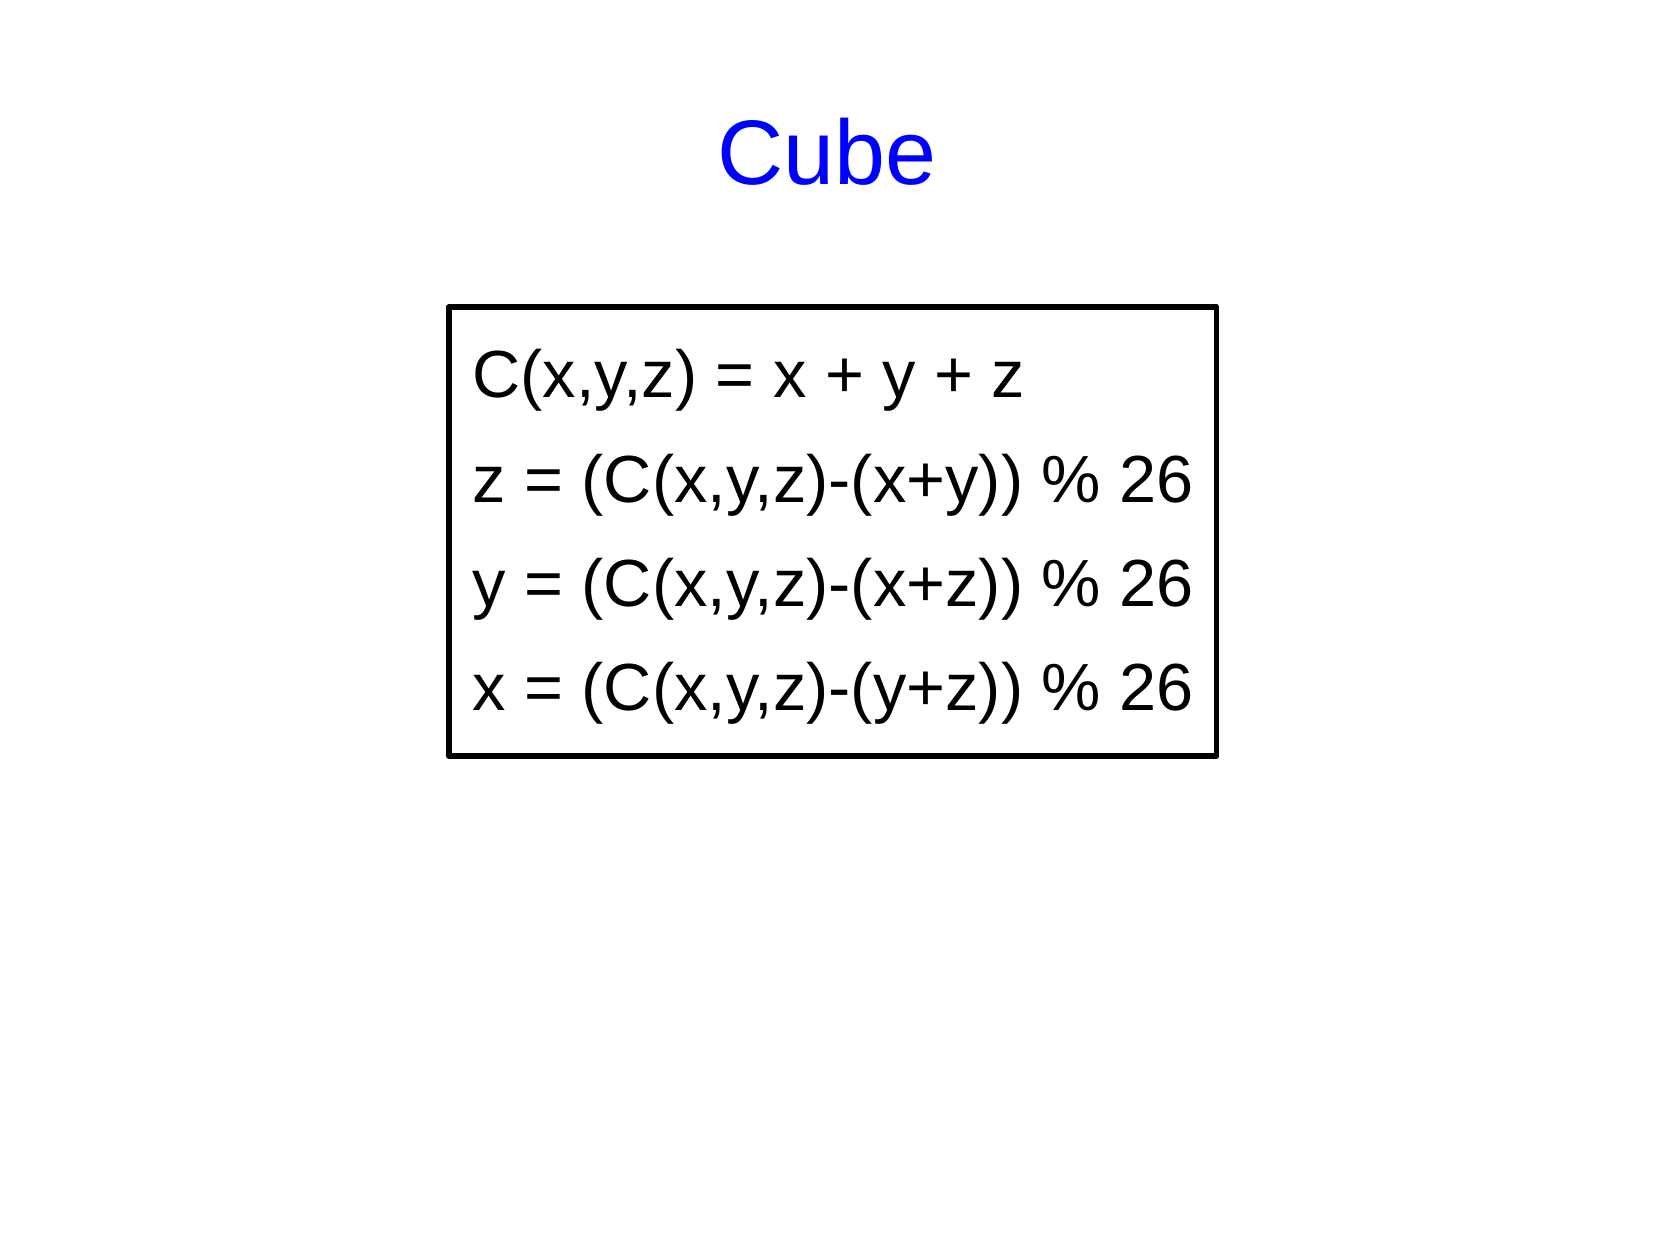

# Cube
C(x,y,z) = x + y + z
z = (C(x,y,z)-(x+y)) % 26
y = (C(x,y,z)-(x+z)) % 26
x = (C(x,y,z)-(y+z)) % 26